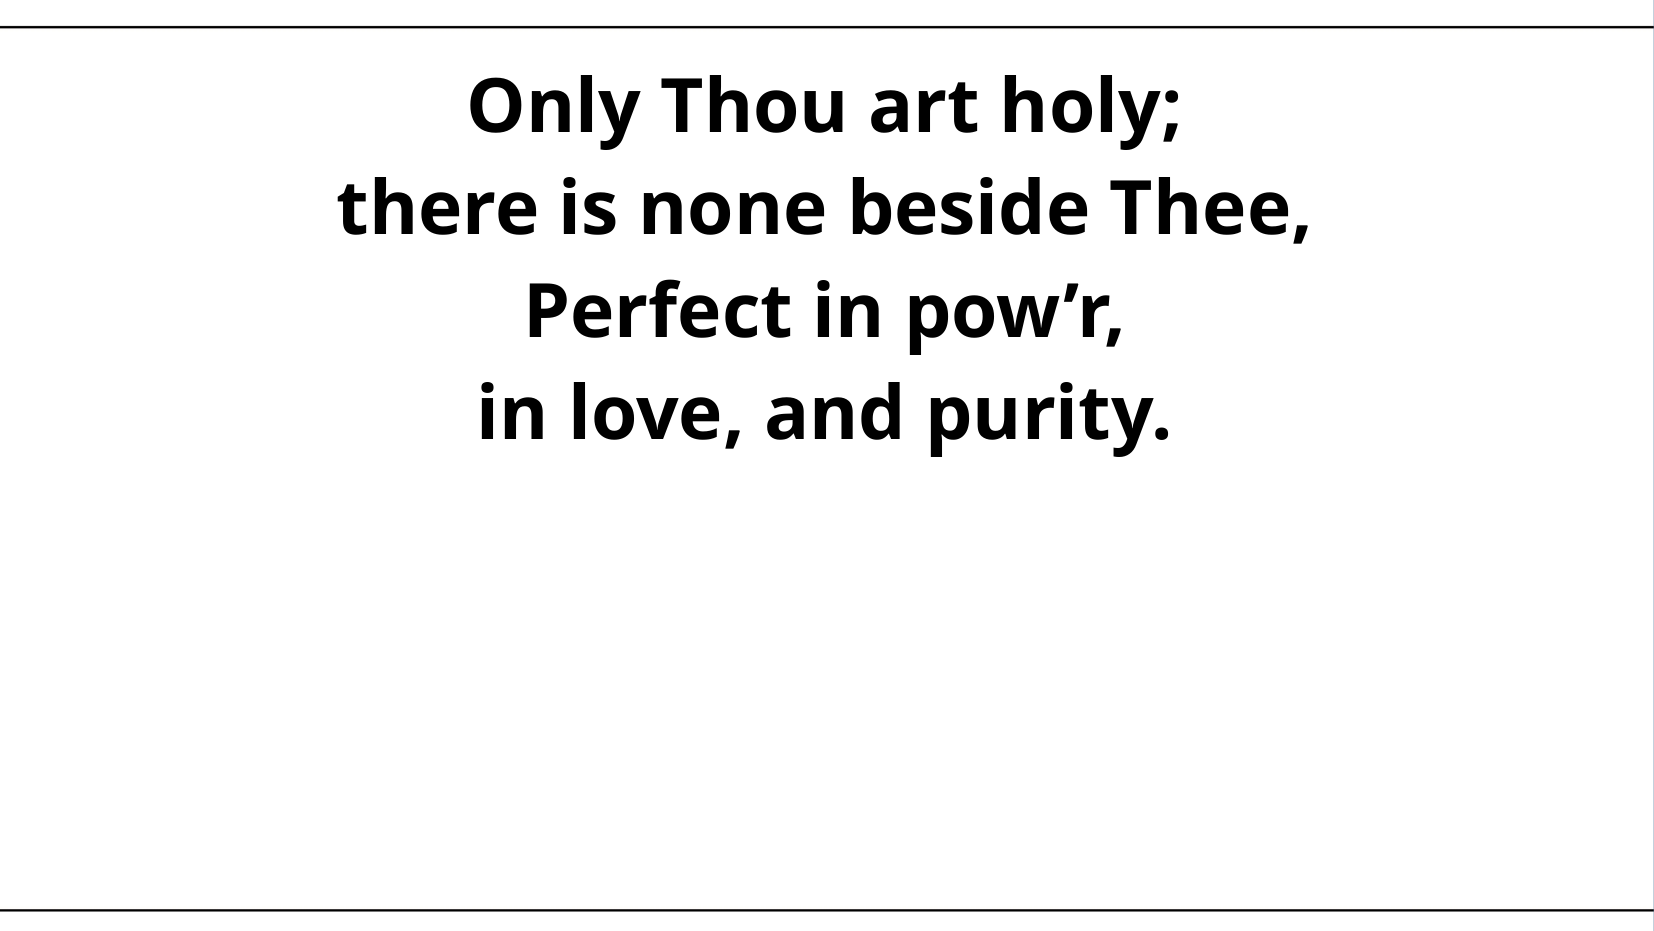

Only Thou art holy;
there is none beside Thee,
Perfect in pow’r,
in love, and purity.